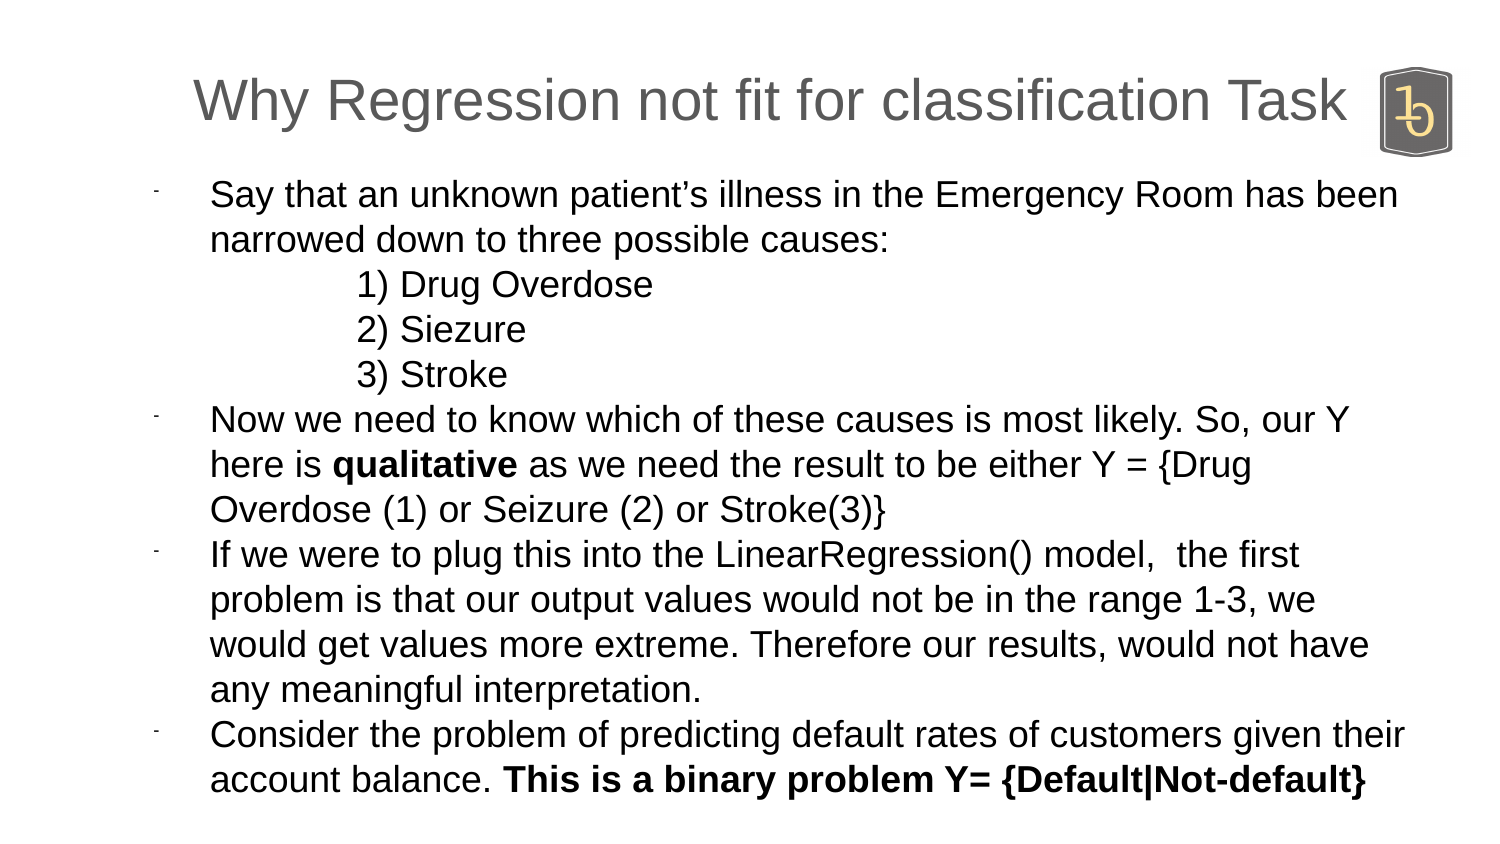

# Why Regression not fit for classification Task
Say that an unknown patient’s illness in the Emergency Room has been narrowed down to three possible causes:
			1) Drug Overdose
			2) Siezure
			3) Stroke
Now we need to know which of these causes is most likely. So, our Y here is qualitative as we need the result to be either Y = {Drug Overdose (1) or Seizure (2) or Stroke(3)}
If we were to plug this into the LinearRegression() model, the first problem is that our output values would not be in the range 1-3, we would get values more extreme. Therefore our results, would not have any meaningful interpretation.
Consider the problem of predicting default rates of customers given their account balance. This is a binary problem Y= {Default|Not-default}